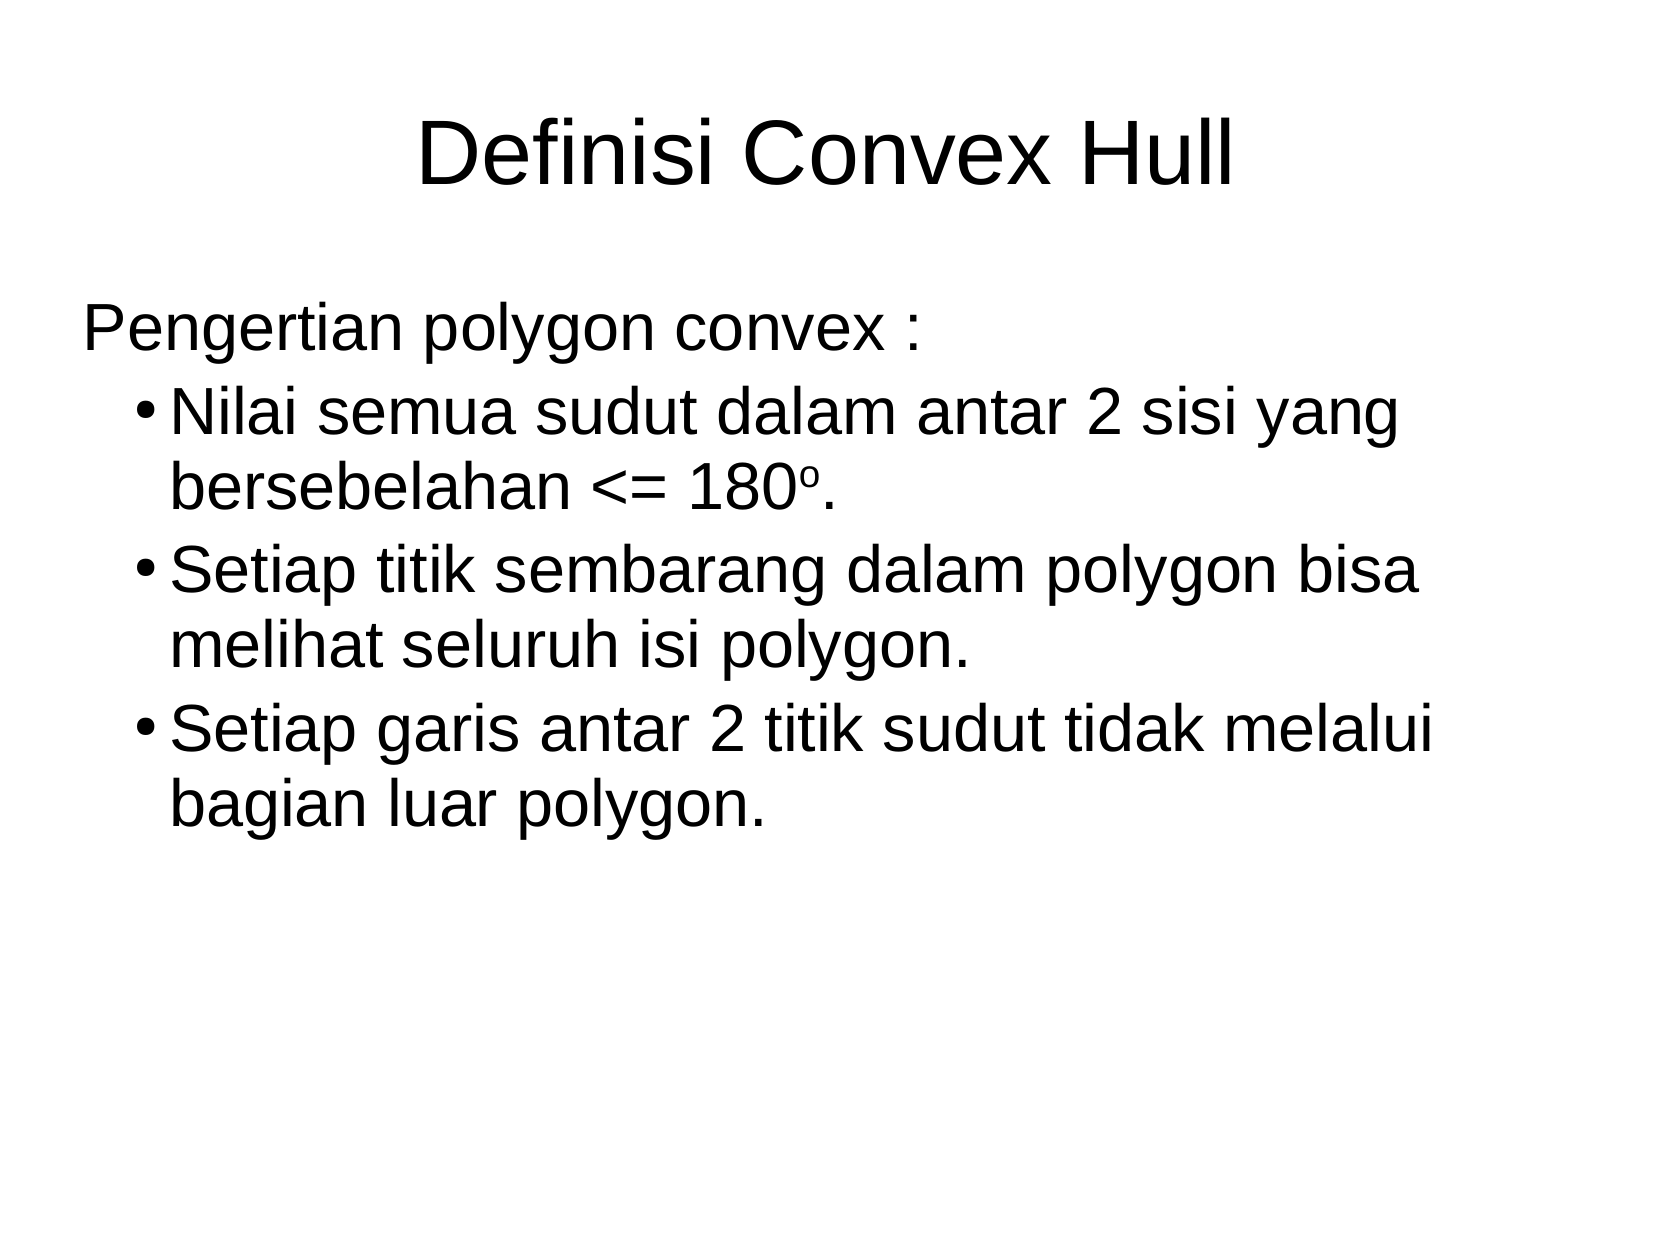

# Definisi Convex Hull
Pengertian polygon convex :
Nilai semua sudut dalam antar 2 sisi yang bersebelahan <= 180o.
Setiap titik sembarang dalam polygon bisa melihat seluruh isi polygon.
Setiap garis antar 2 titik sudut tidak melalui bagian luar polygon.